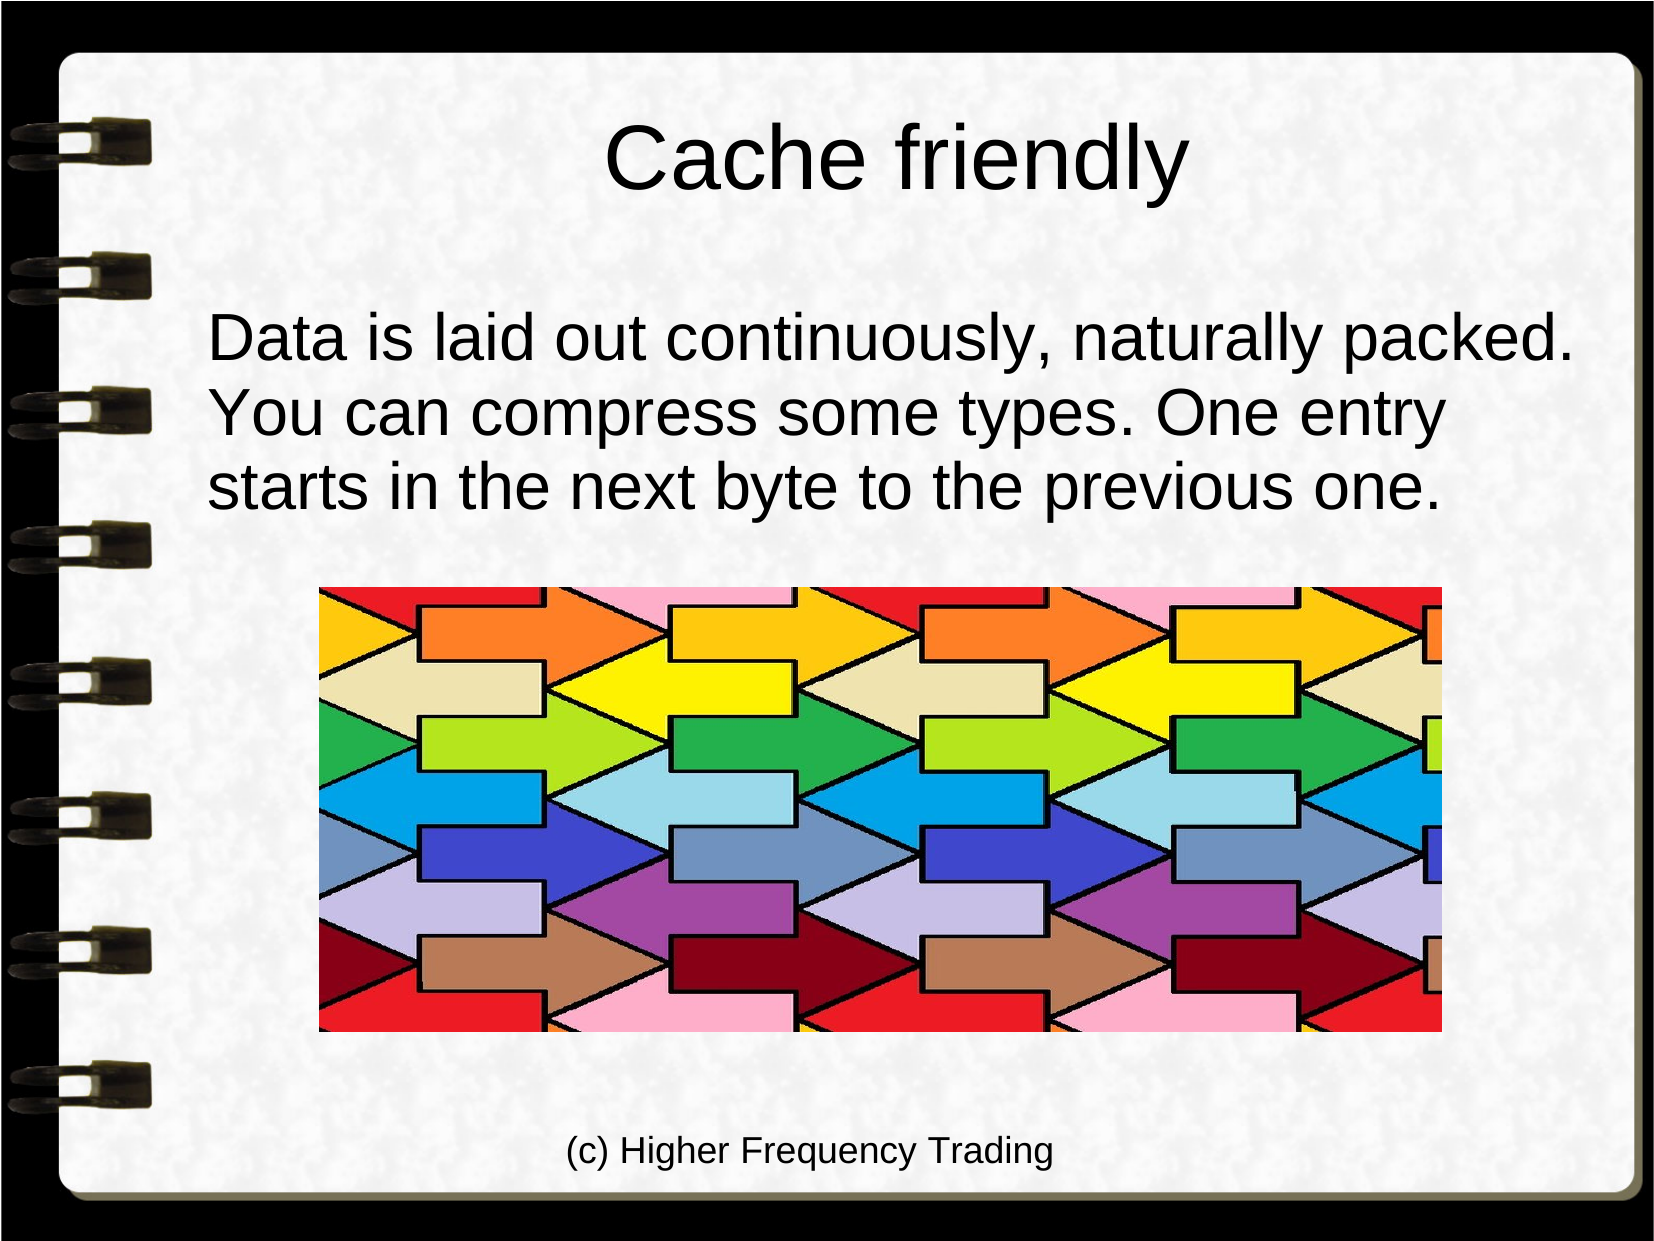

# Cache friendly
Data is laid out continuously, naturally packed. You can compress some types. One entry starts in the next byte to the previous one.